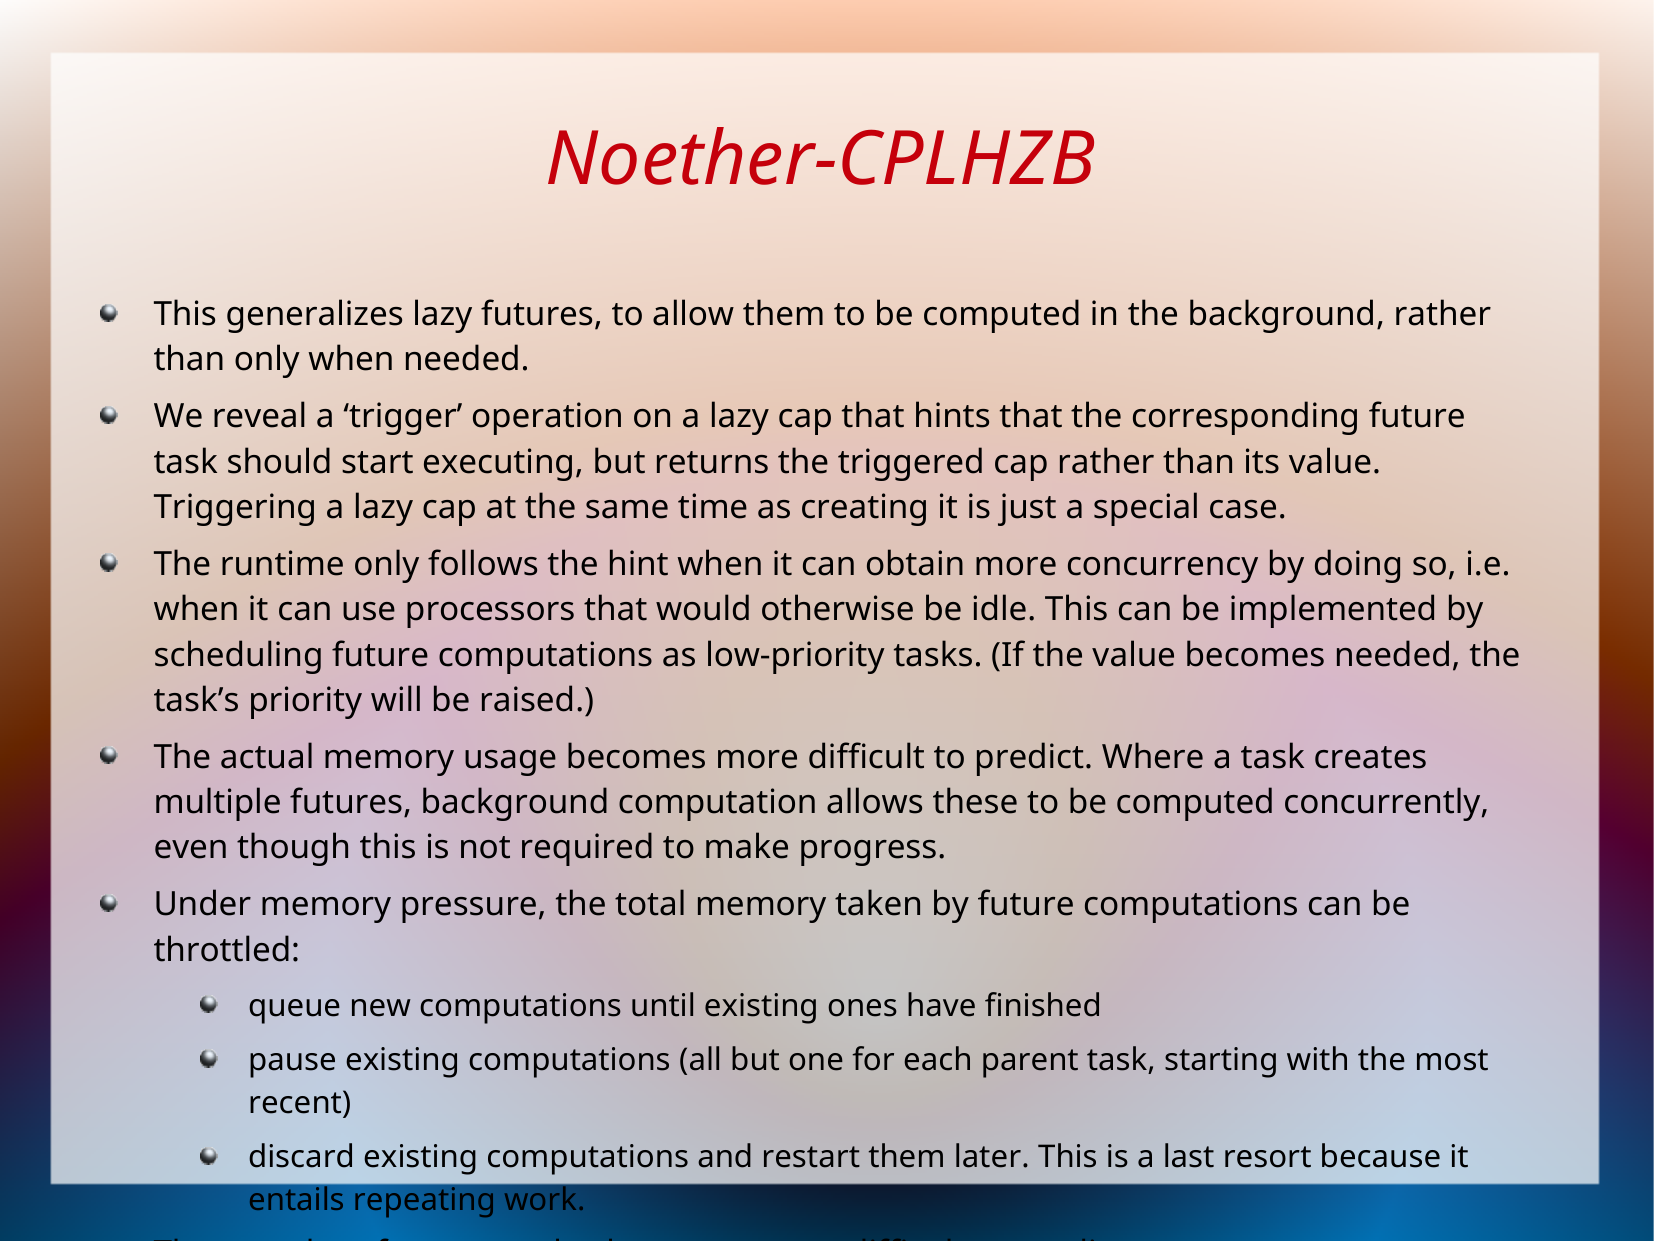

# Noether-CPLHZB
This generalizes lazy futures, to allow them to be computed in the background, rather than only when needed.
We reveal a ‘trigger’ operation on a lazy cap that hints that the corresponding future task should start executing, but returns the triggered cap rather than its value. Triggering a lazy cap at the same time as creating it is just a special case.
The runtime only follows the hint when it can obtain more concurrency by doing so, i.e. when it can use processors that would otherwise be idle. This can be implemented by scheduling future computations as low-priority tasks. (If the value becomes needed, the task’s priority will be raised.)
The actual memory usage becomes more difficult to predict. Where a task creates multiple futures, background computation allows these to be computed concurrently, even though this is not required to make progress.
Under memory pressure, the total memory taken by future computations can be throttled:
queue new computations until existing ones have finished
pause existing computations (all but one for each parent task, starting with the most recent)
discard existing computations and restart them later. This is a last resort because it entails repeating work.
The actual performance also becomes more difficult to predict.